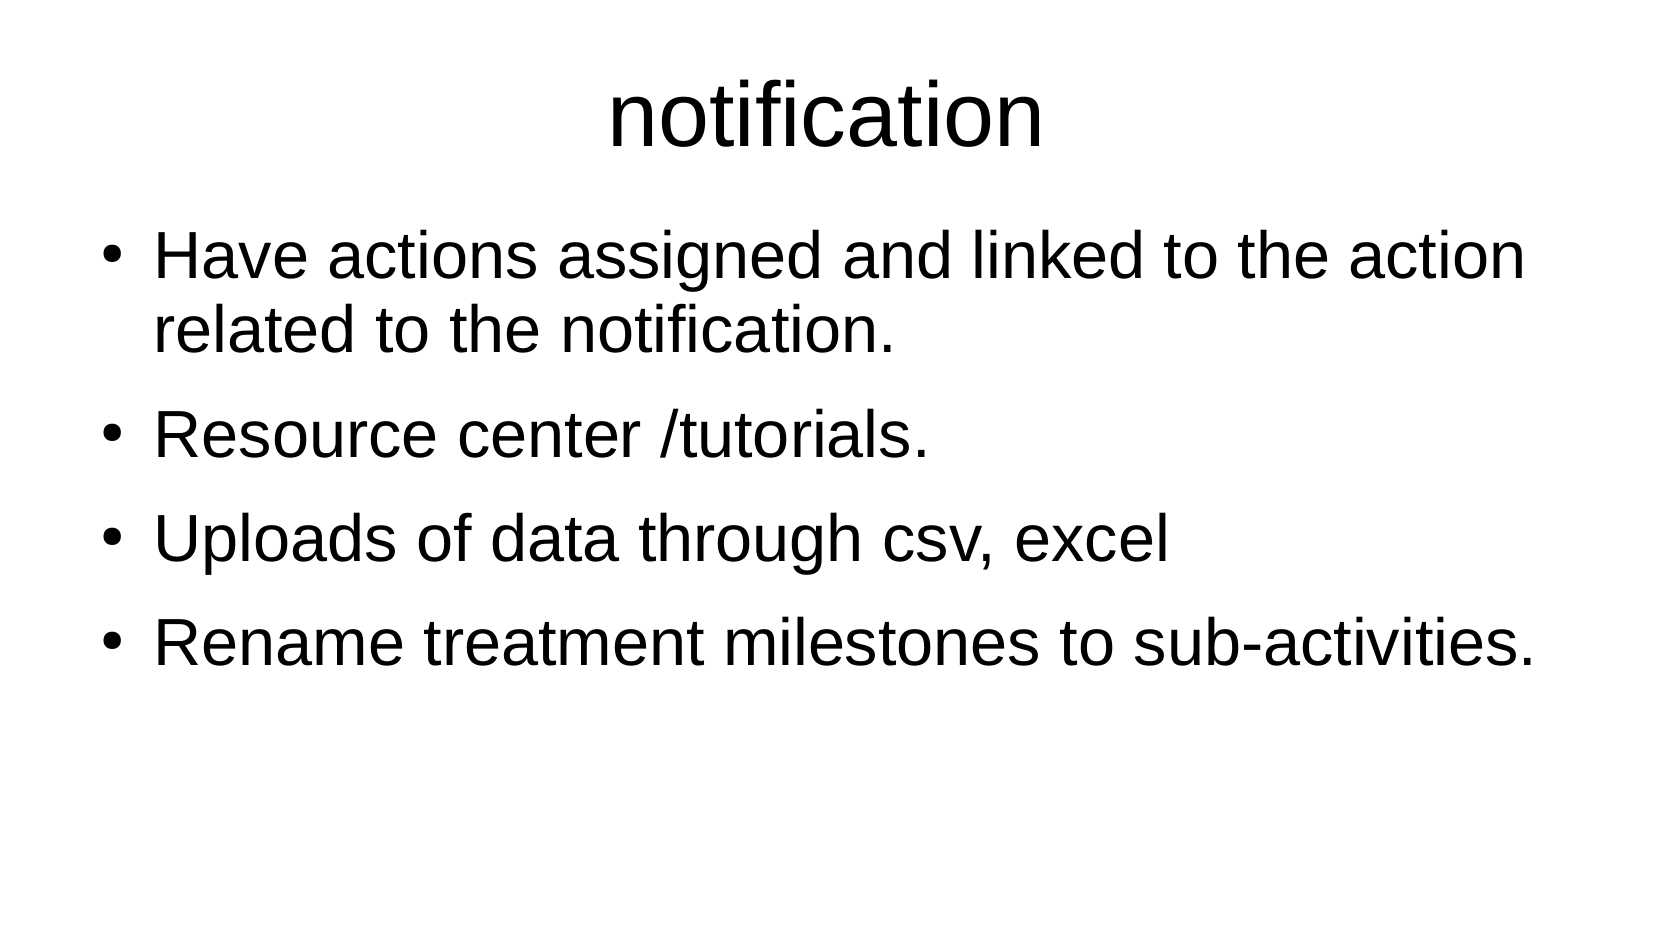

# notification
Have actions assigned and linked to the action related to the notification.
Resource center /tutorials.
Uploads of data through csv, excel
Rename treatment milestones to sub-activities.